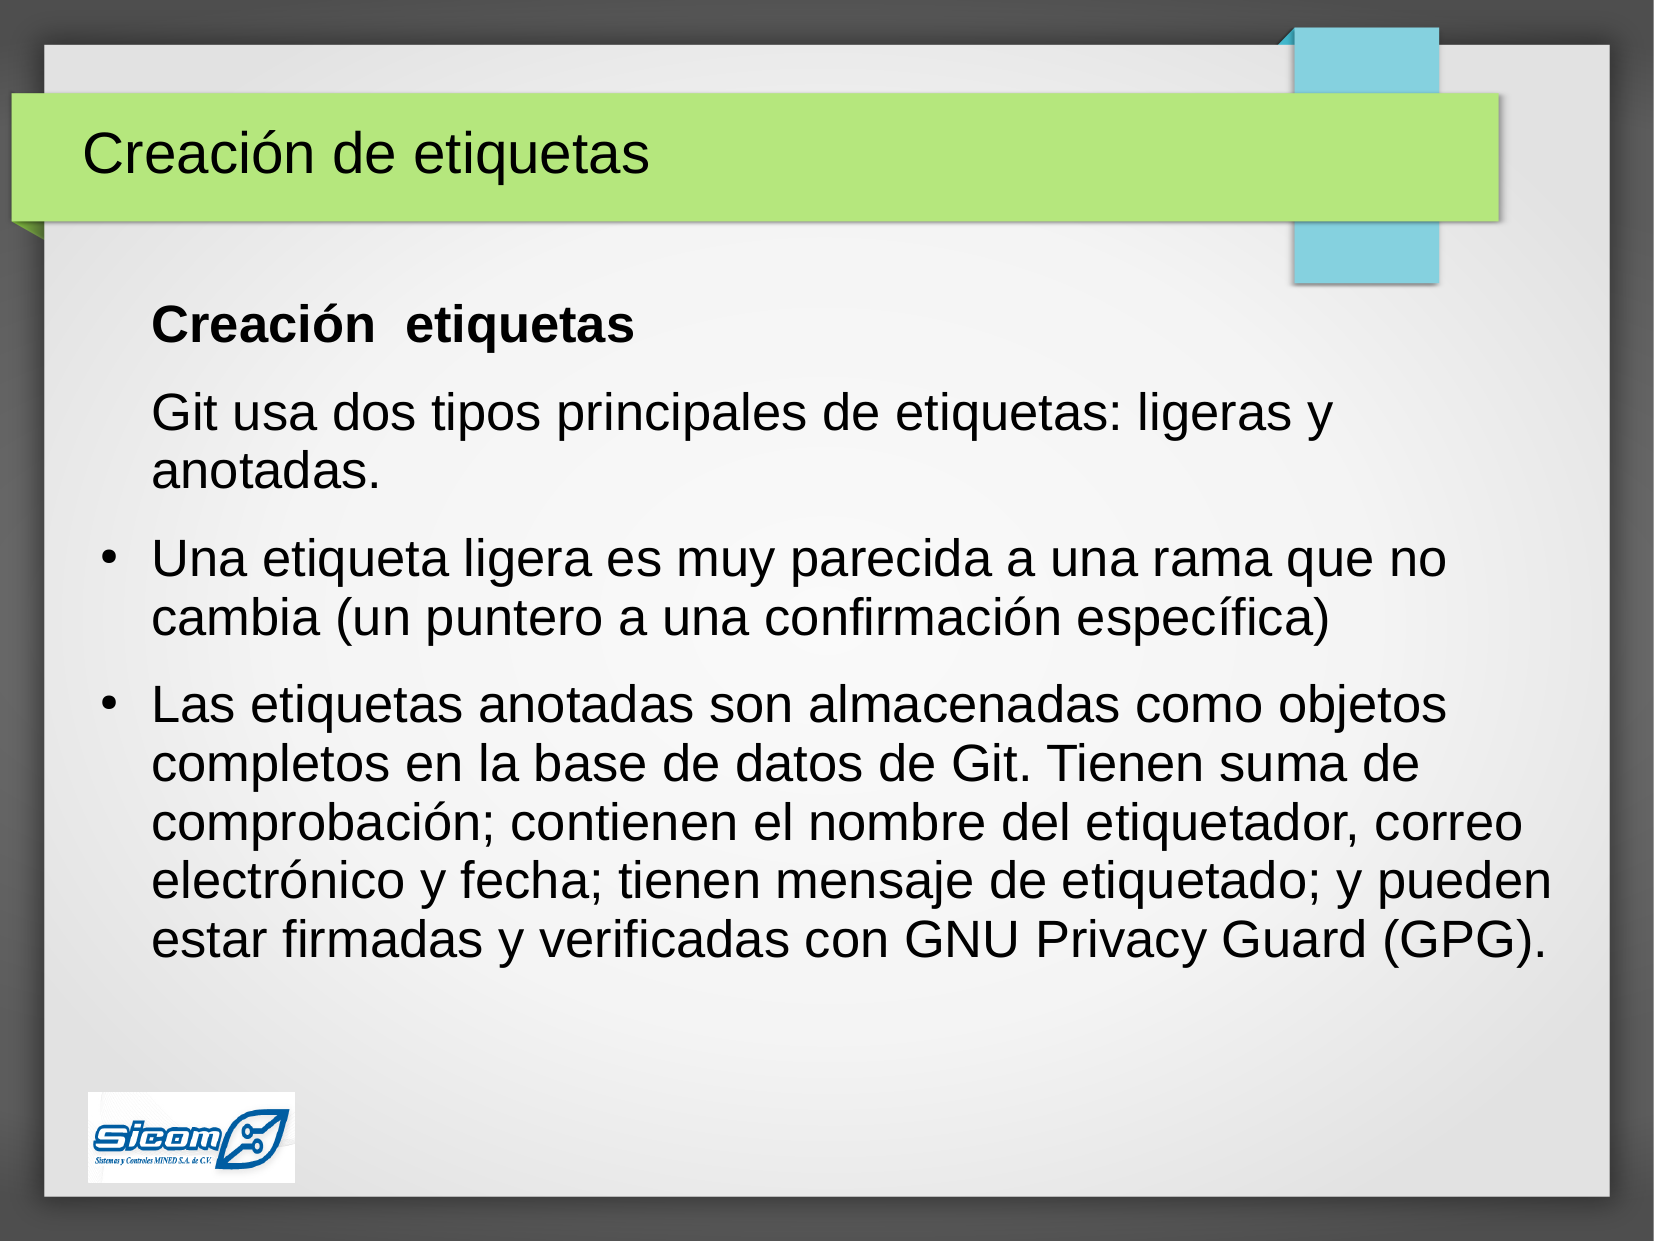

# Creación de etiquetas
Creación etiquetas
Git usa dos tipos principales de etiquetas: ligeras y anotadas.
Una etiqueta ligera es muy parecida a una rama que no cambia (un puntero a una confirmación específica)
Las etiquetas anotadas son almacenadas como objetos completos en la base de datos de Git. Tienen suma de comprobación; contienen el nombre del etiquetador, correo electrónico y fecha; tienen mensaje de etiquetado; y pueden estar firmadas y verificadas con GNU Privacy Guard (GPG).